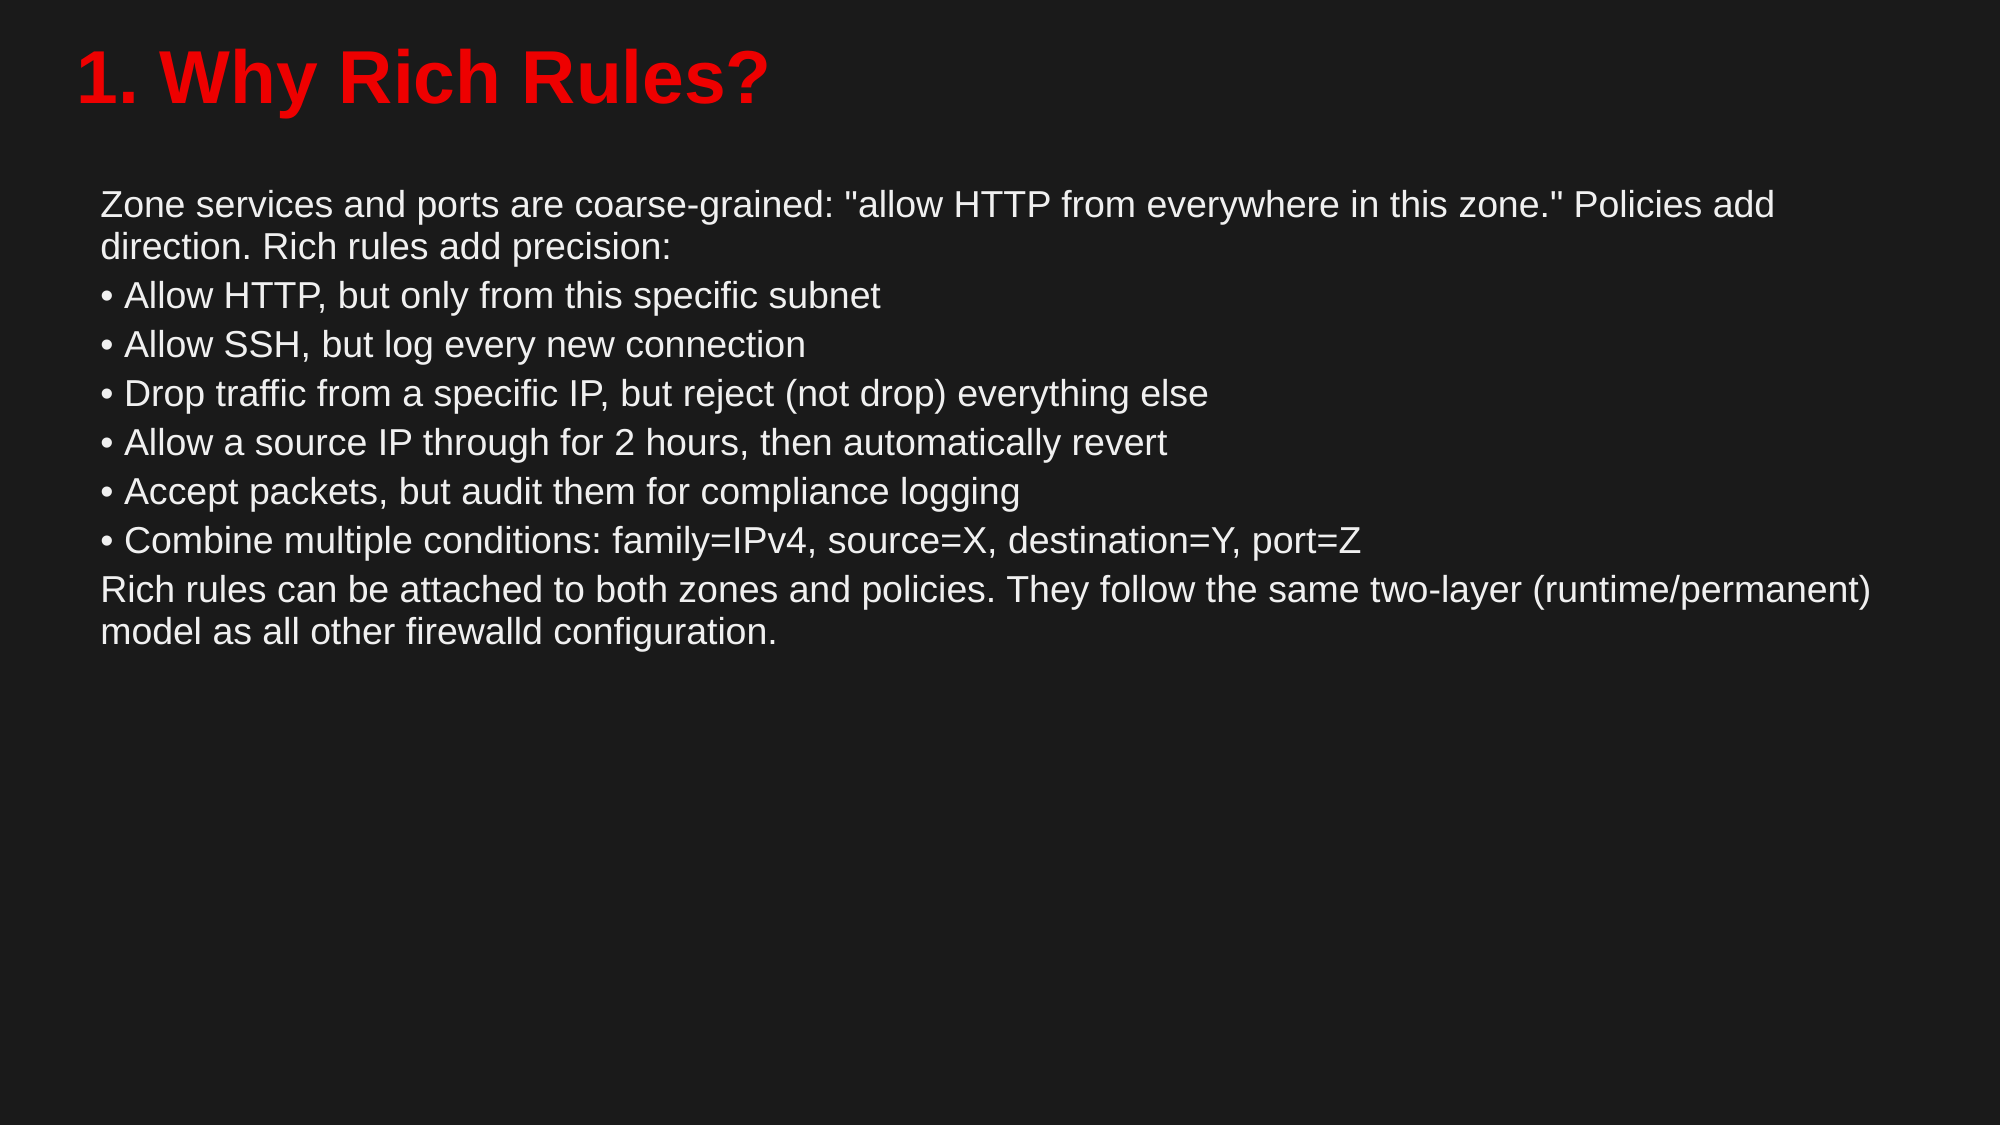

1. Why Rich Rules?
Zone services and ports are coarse-grained: "allow HTTP from everywhere in this zone." Policies add direction. Rich rules add precision:
• Allow HTTP, but only from this specific subnet
• Allow SSH, but log every new connection
• Drop traffic from a specific IP, but reject (not drop) everything else
• Allow a source IP through for 2 hours, then automatically revert
• Accept packets, but audit them for compliance logging
• Combine multiple conditions: family=IPv4, source=X, destination=Y, port=Z
Rich rules can be attached to both zones and policies. They follow the same two-layer (runtime/permanent) model as all other firewalld configuration.